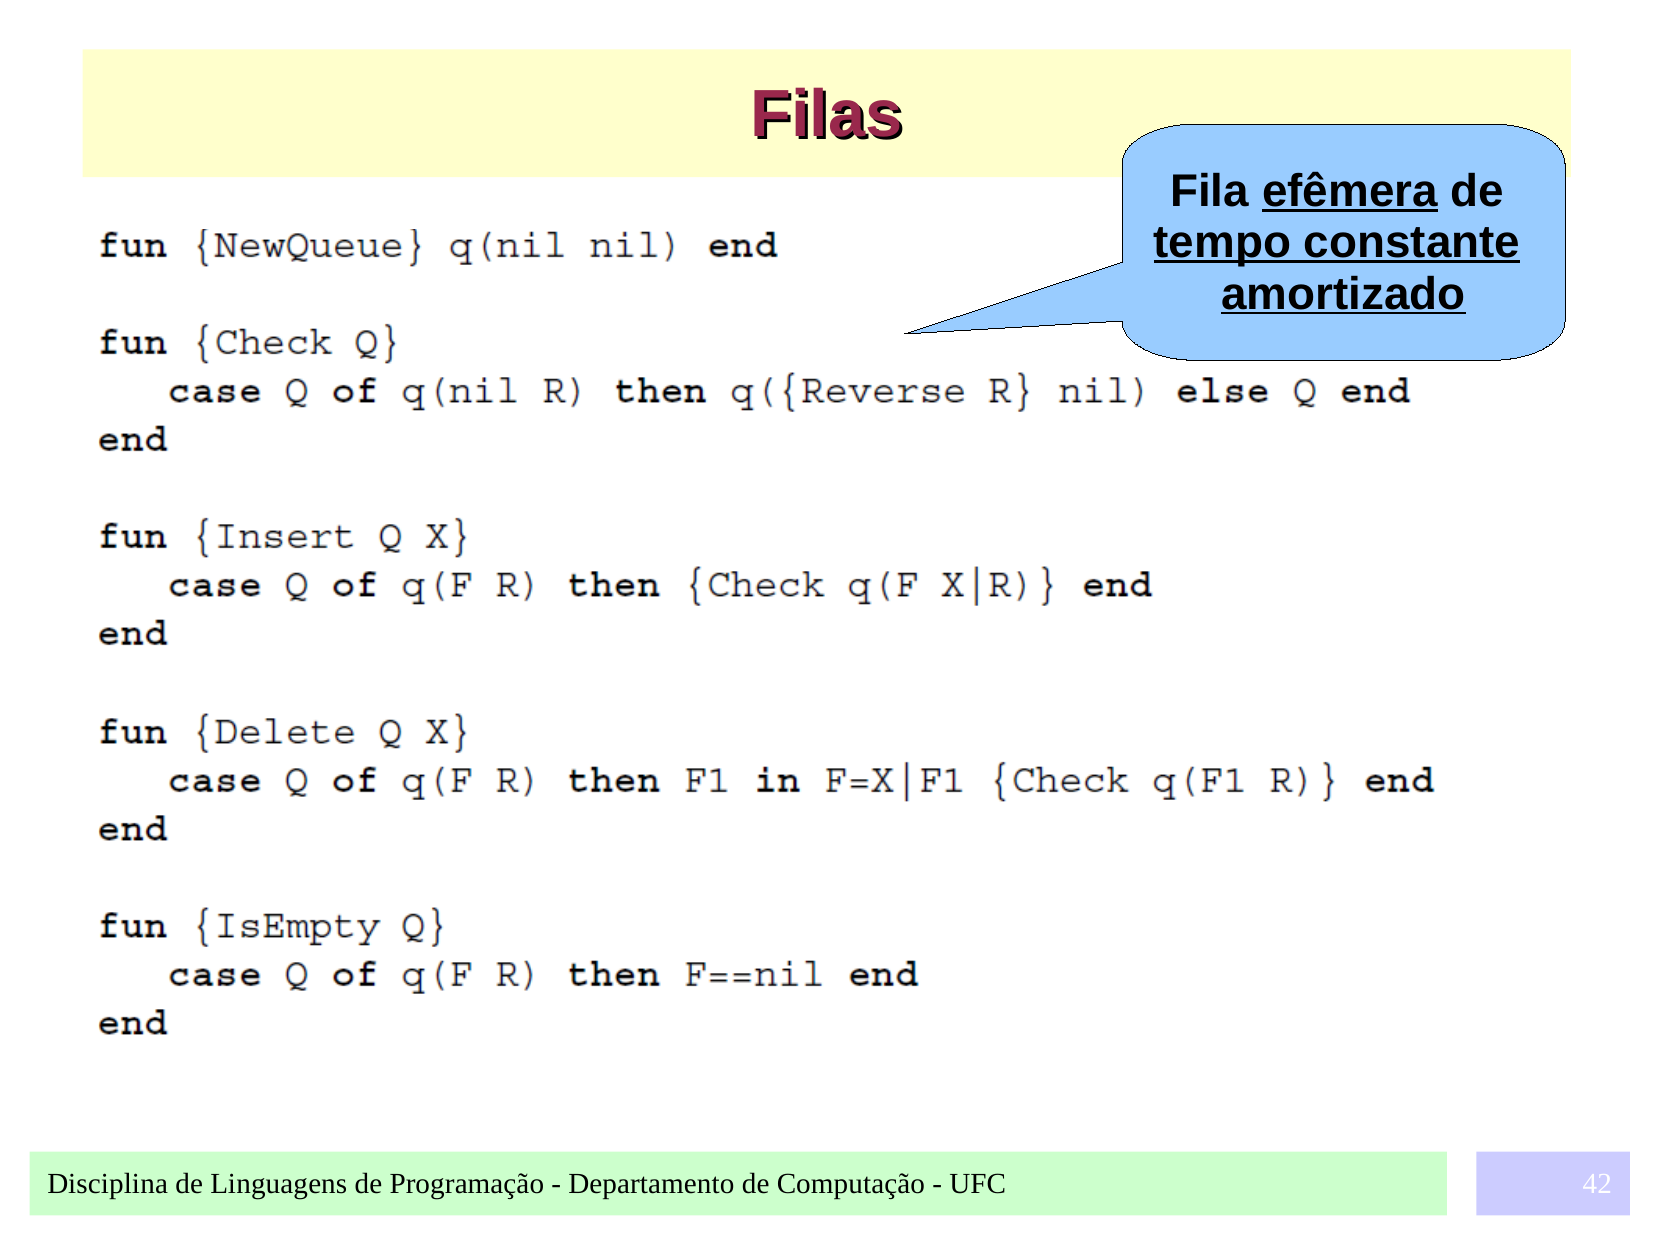

# Filas
Fila efêmera de
tempo constante
amortizado
Disciplina de Linguagens de Programação - Departamento de Computação - UFC
42